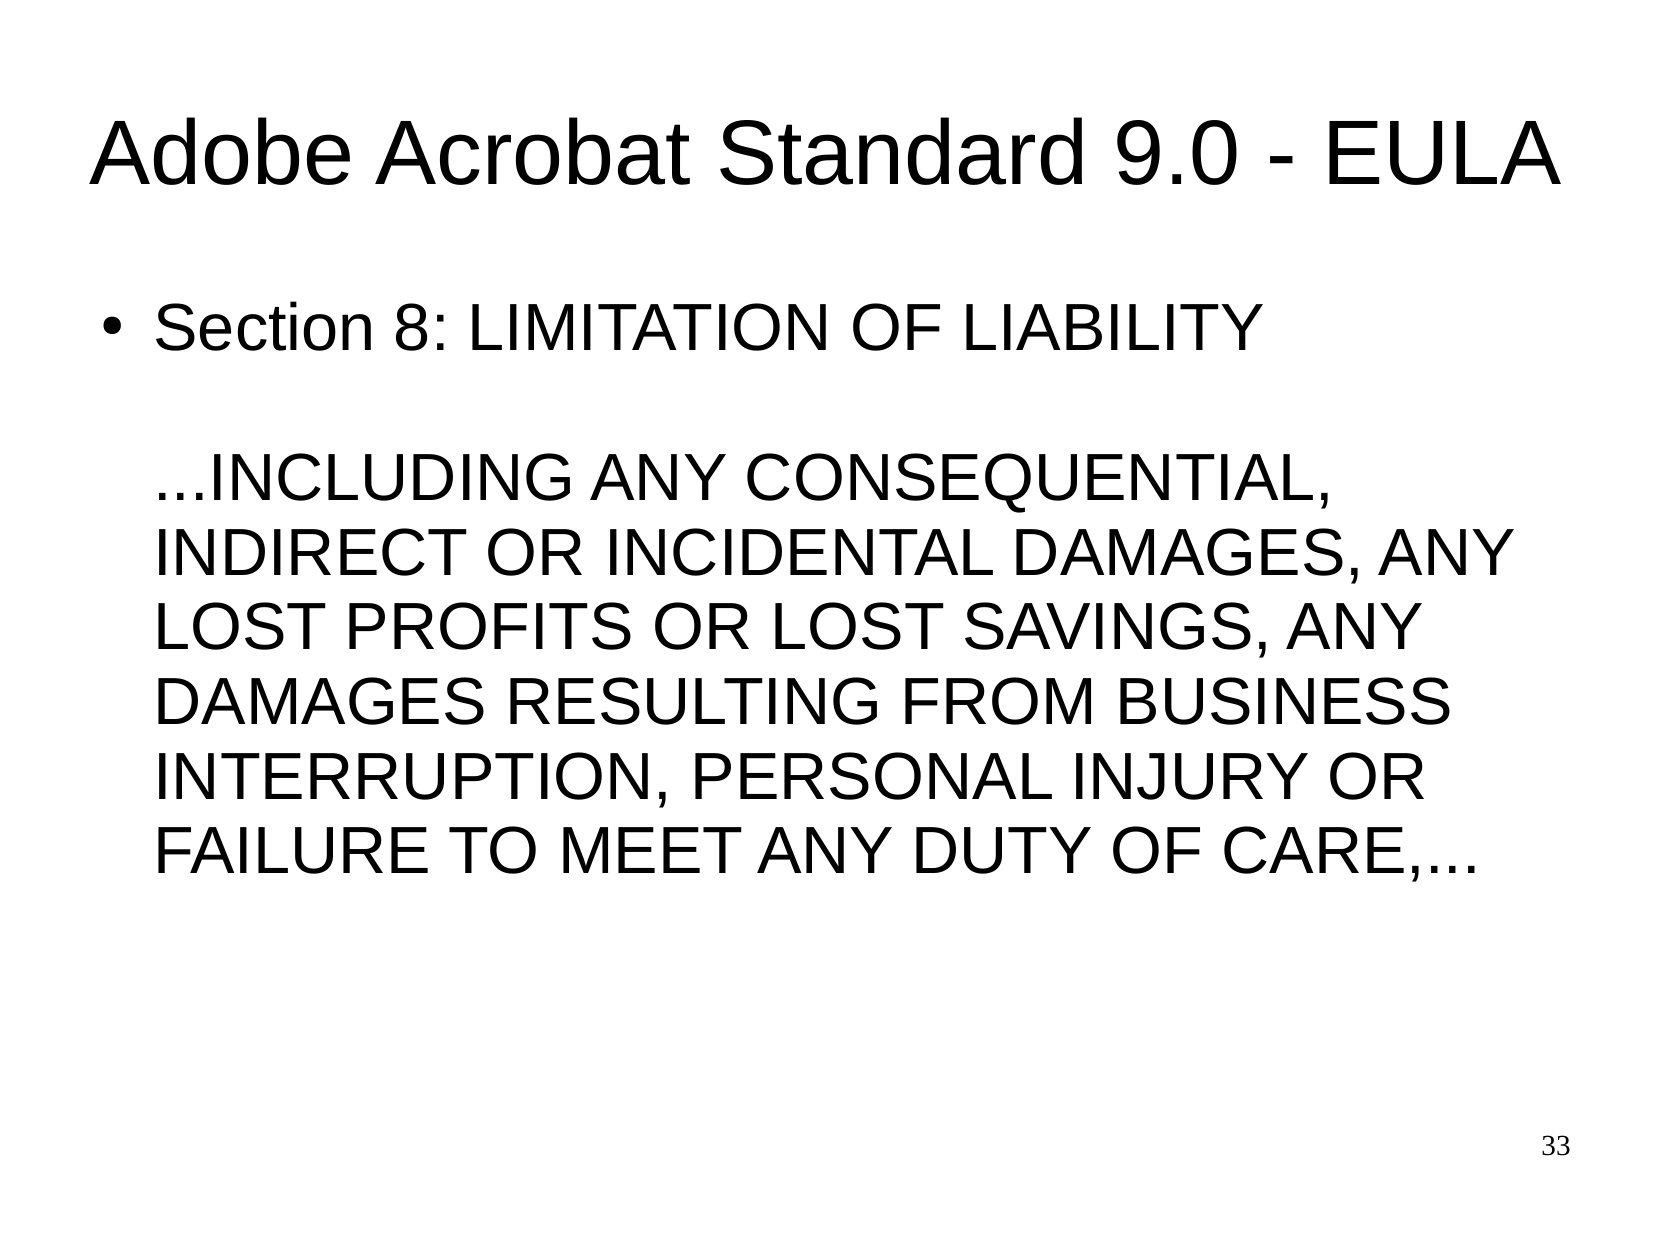

# Adobe Acrobat Standard 9.0 - EULA
Section 8: LIMITATION OF LIABILITY
...INCLUDING ANY CONSEQUENTIAL, INDIRECT OR INCIDENTAL DAMAGES, ANY LOST PROFITS OR LOST SAVINGS, ANY DAMAGES RESULTING FROM BUSINESS INTERRUPTION, PERSONAL INJURY OR FAILURE TO MEET ANY DUTY OF CARE,...
33